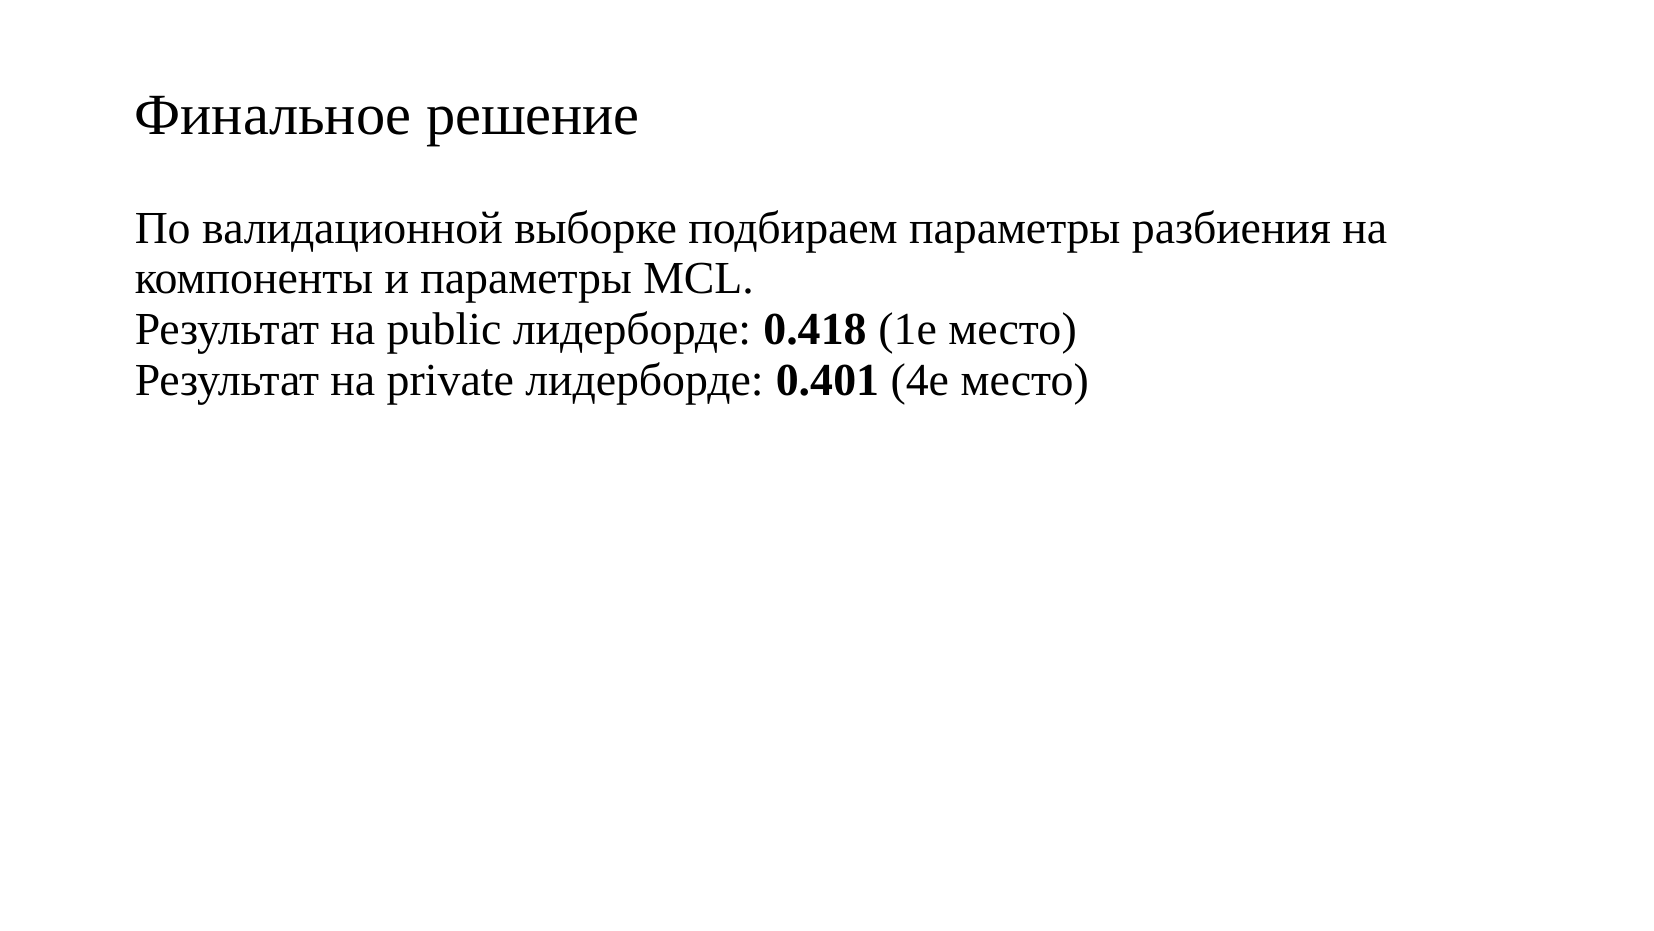

Финальное решение
По валидационной выборке подбираем параметры разбиения на компоненты и параметры MCL.
Результат на public лидерборде: 0.418 (1е место)
Результат на private лидерборде: 0.401 (4е место)